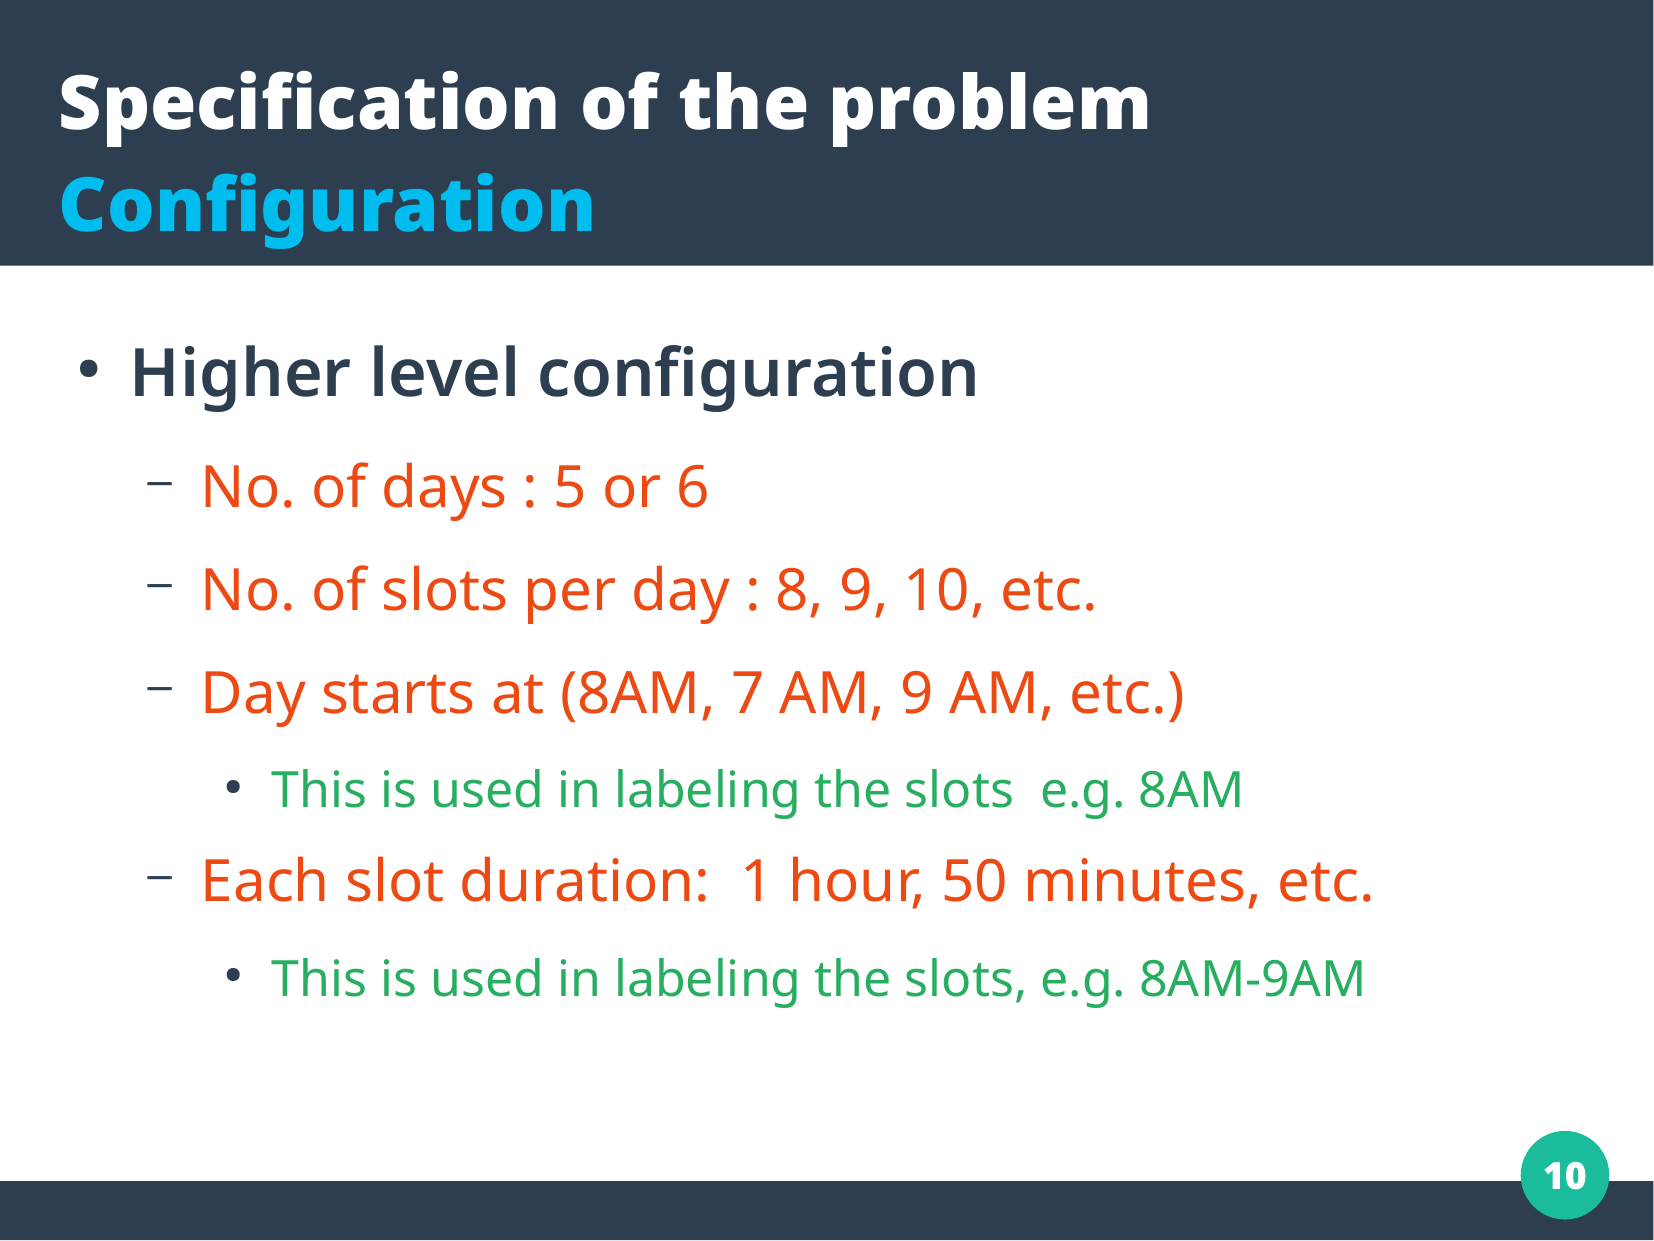

# Specification of the problem Configuration
Higher level configuration
No. of days : 5 or 6
No. of slots per day : 8, 9, 10, etc.
Day starts at (8AM, 7 AM, 9 AM, etc.)
This is used in labeling the slots e.g. 8AM
Each slot duration: 1 hour, 50 minutes, etc.
This is used in labeling the slots, e.g. 8AM-9AM
10